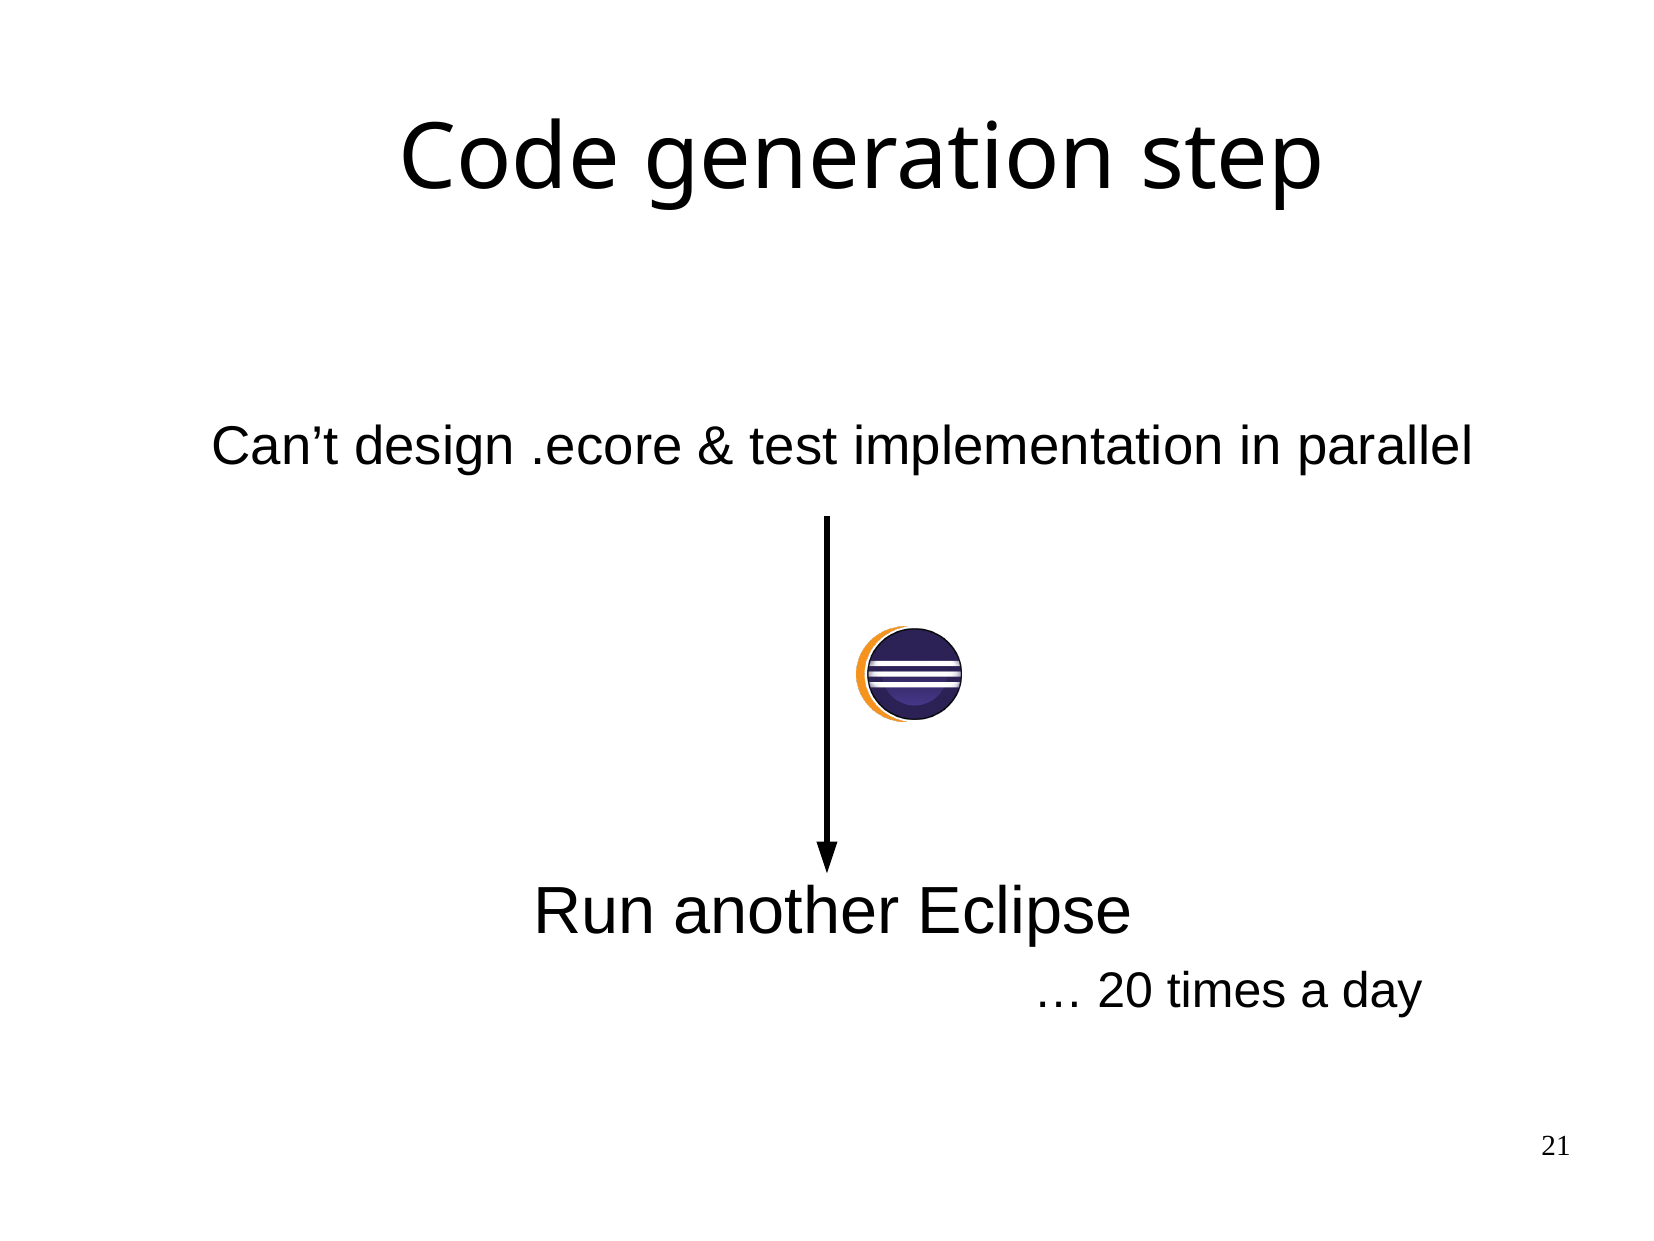

# Code generation step
Can’t design .ecore & test implementation in parallel
Run another Eclipse
… 20 times a day
21